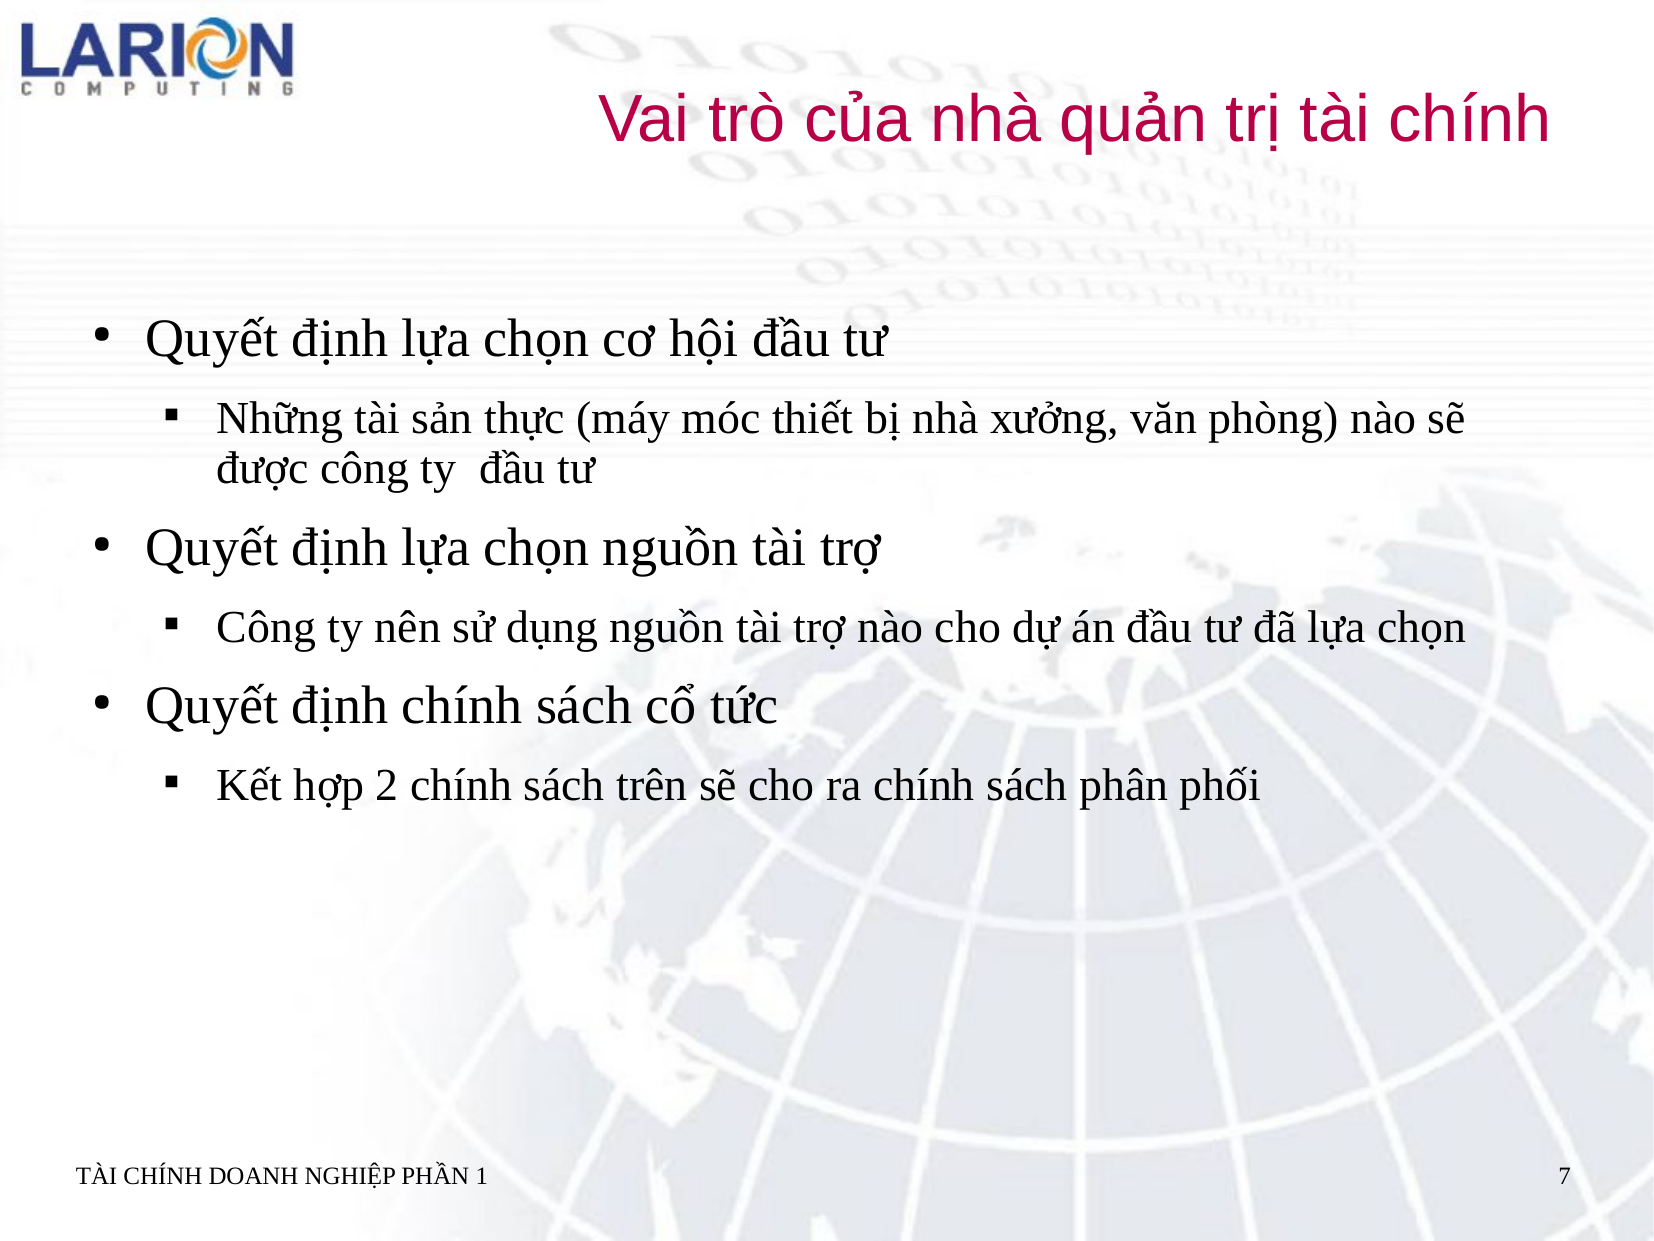

# Vai trò của nhà quản trị tài chính
Quyết định lựa chọn cơ hội đầu tư
Những tài sản thực (máy móc thiết bị nhà xưởng, văn phòng) nào sẽ được công ty đầu tư
Quyết định lựa chọn nguồn tài trợ
Công ty nên sử dụng nguồn tài trợ nào cho dự án đầu tư đã lựa chọn
Quyết định chính sách cổ tức
Kết hợp 2 chính sách trên sẽ cho ra chính sách phân phối
TÀI CHÍNH DOANH NGHIỆP PHẦN 1
7